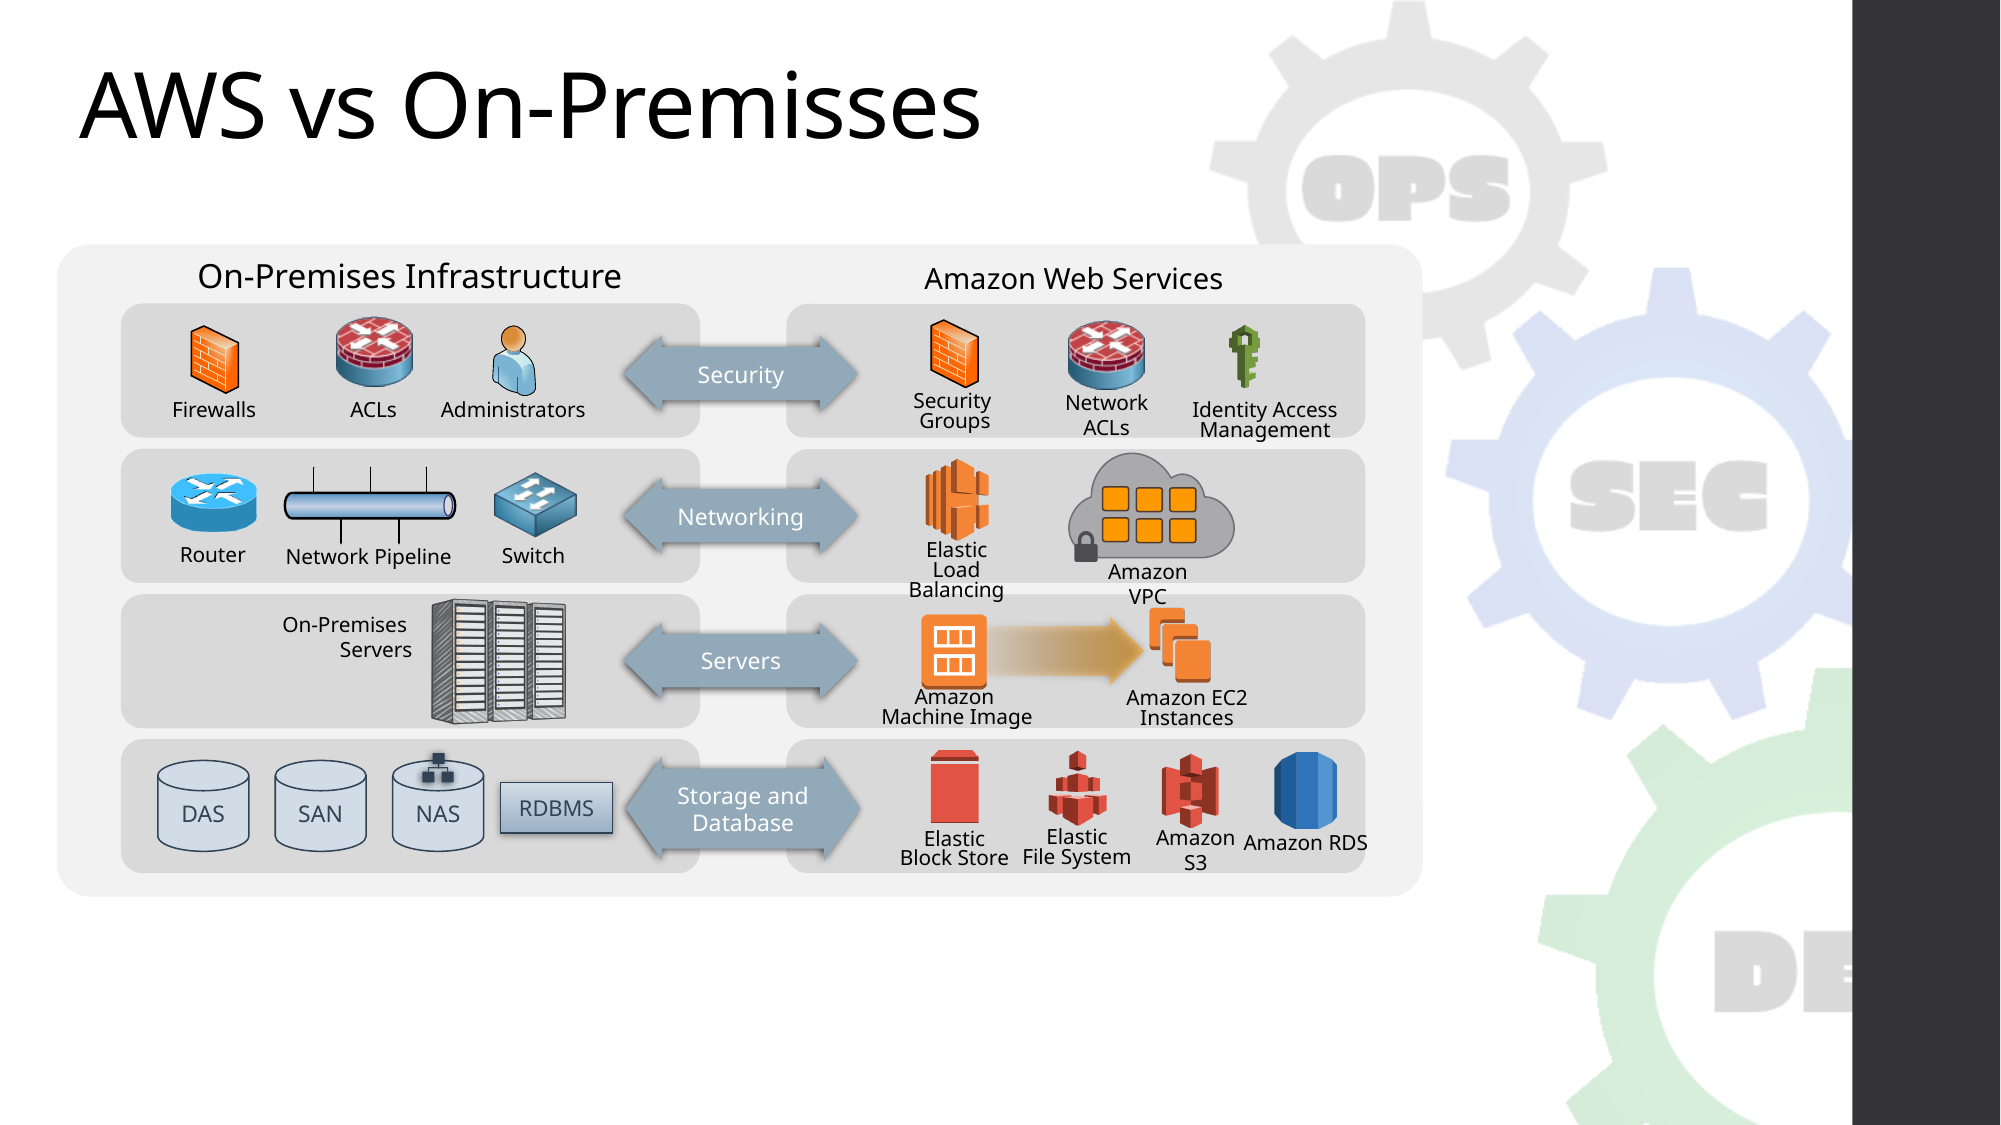

# AWS vs On-Premisses
Amazon Web Services
On-Premises Infrastructure
ACLs
Administrators
Security
Groups
Network ACLs
Firewalls
Identity Access
Management
Security
Amazon VPC
Elastic
Load Balancing
Network Pipeline
Switch
Router
Networking
Network
On-Premises
Servers
Servers
VPC
Amazon
Machine Image
Amazon EC2 Instances
Elastic
Block Store
Elastic
File System
Storage and
Database
DAS
SAN
NAS
RDBMS
Amazon S3
Amazon RDS